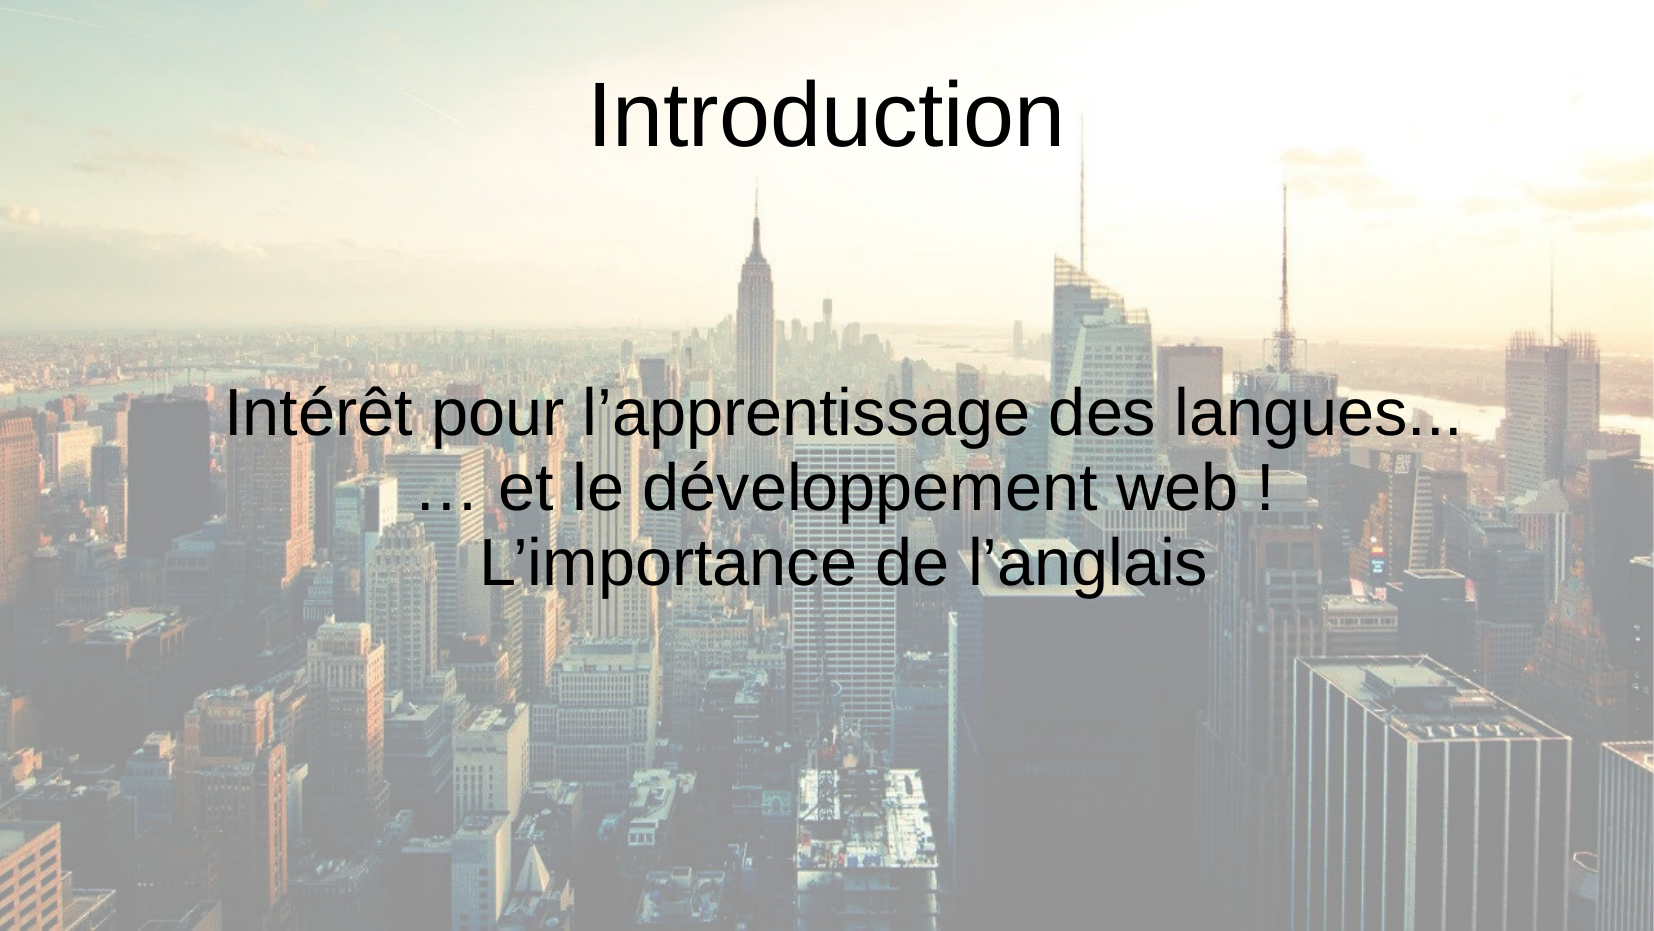

# Introduction
Intérêt pour l’apprentissage des langues...
… et le développement web !
L’importance de l’anglais